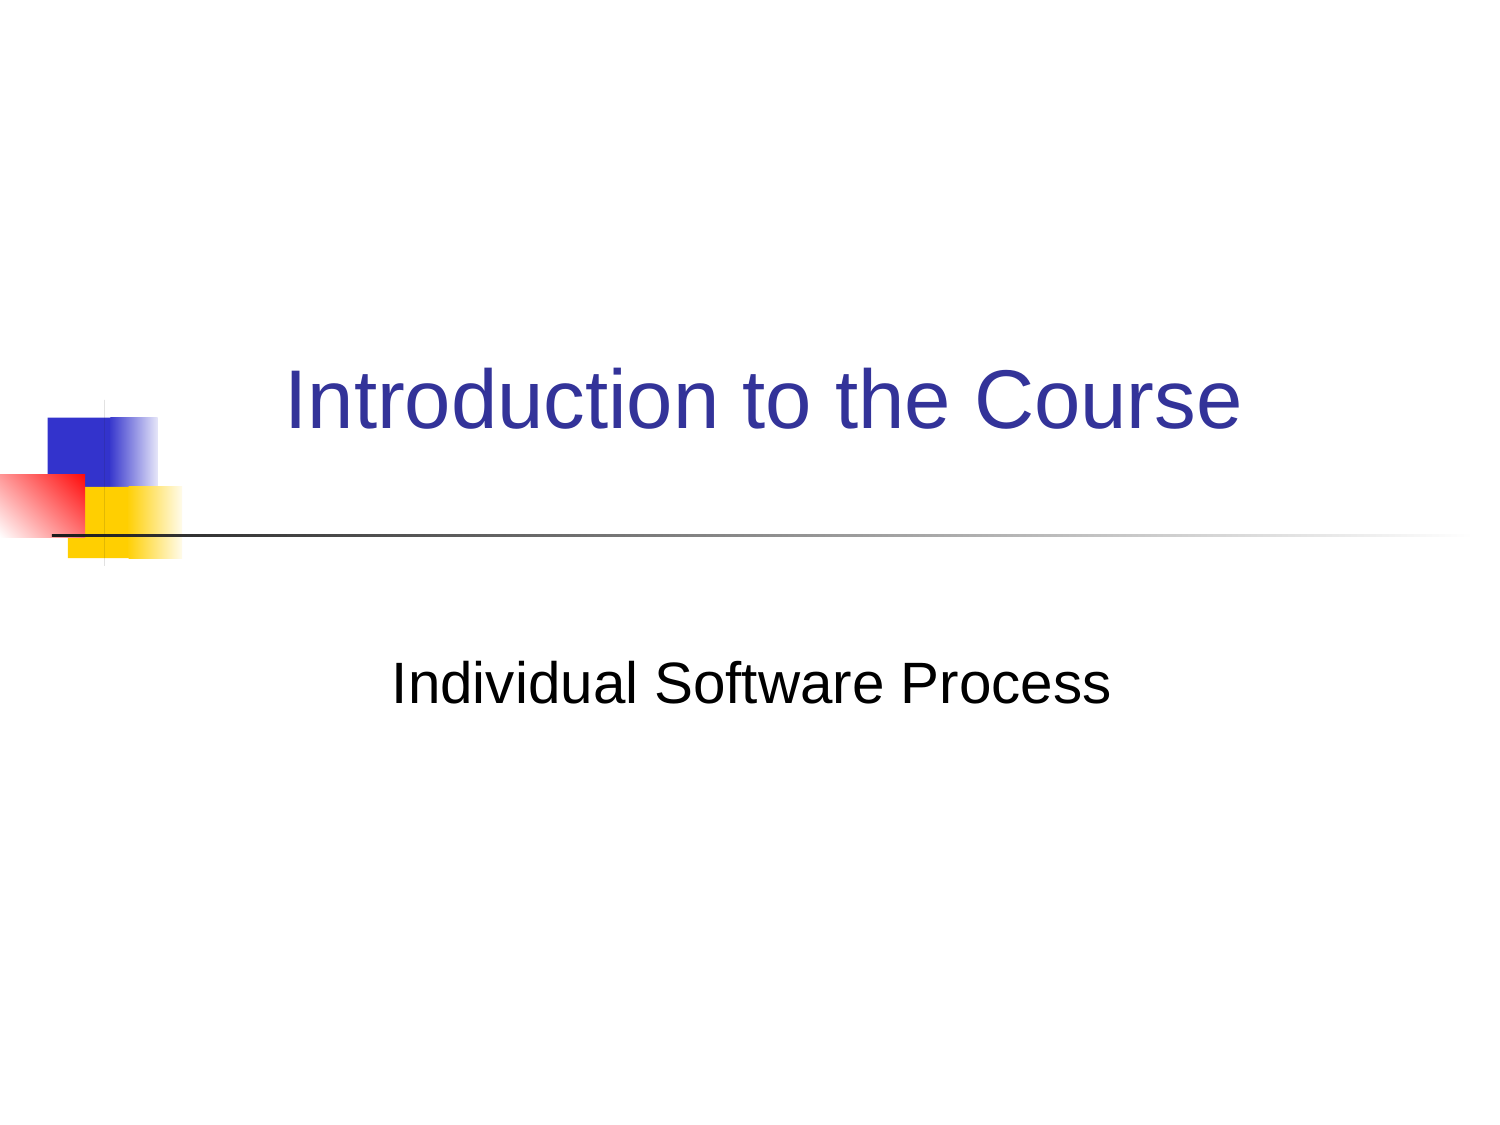

# Introduction to the Course
Individual Software Process